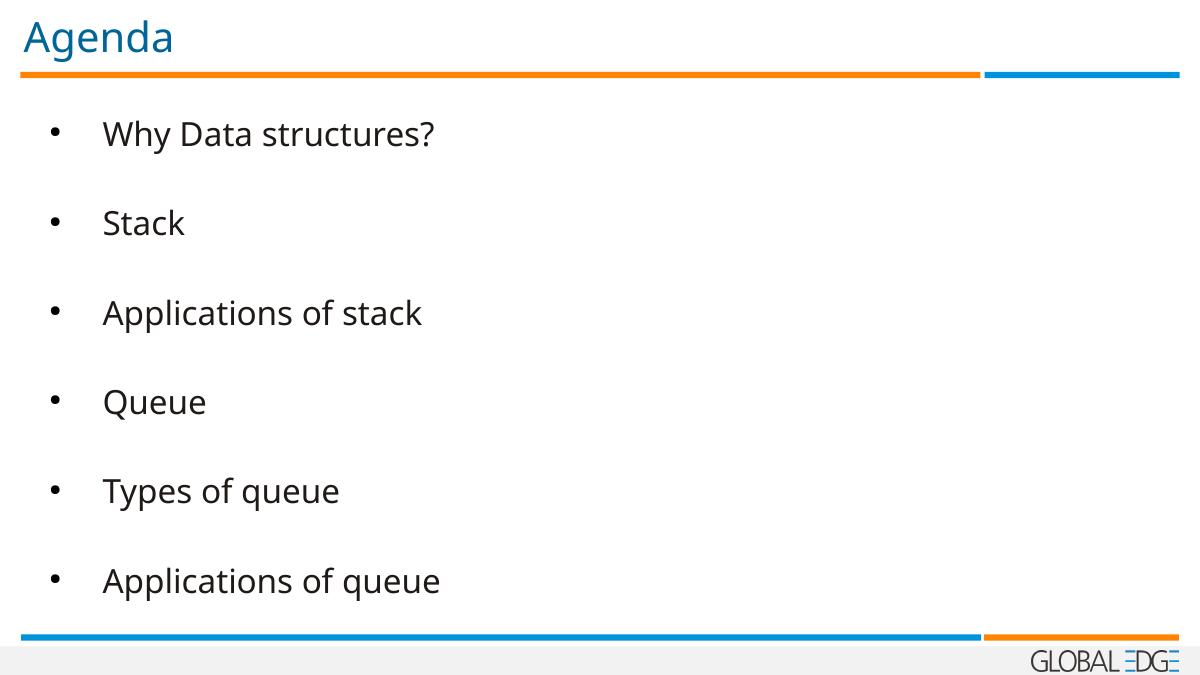

# Agenda
Why Data structures?
Stack
Applications of stack
Queue
Types of queue
Applications of queue